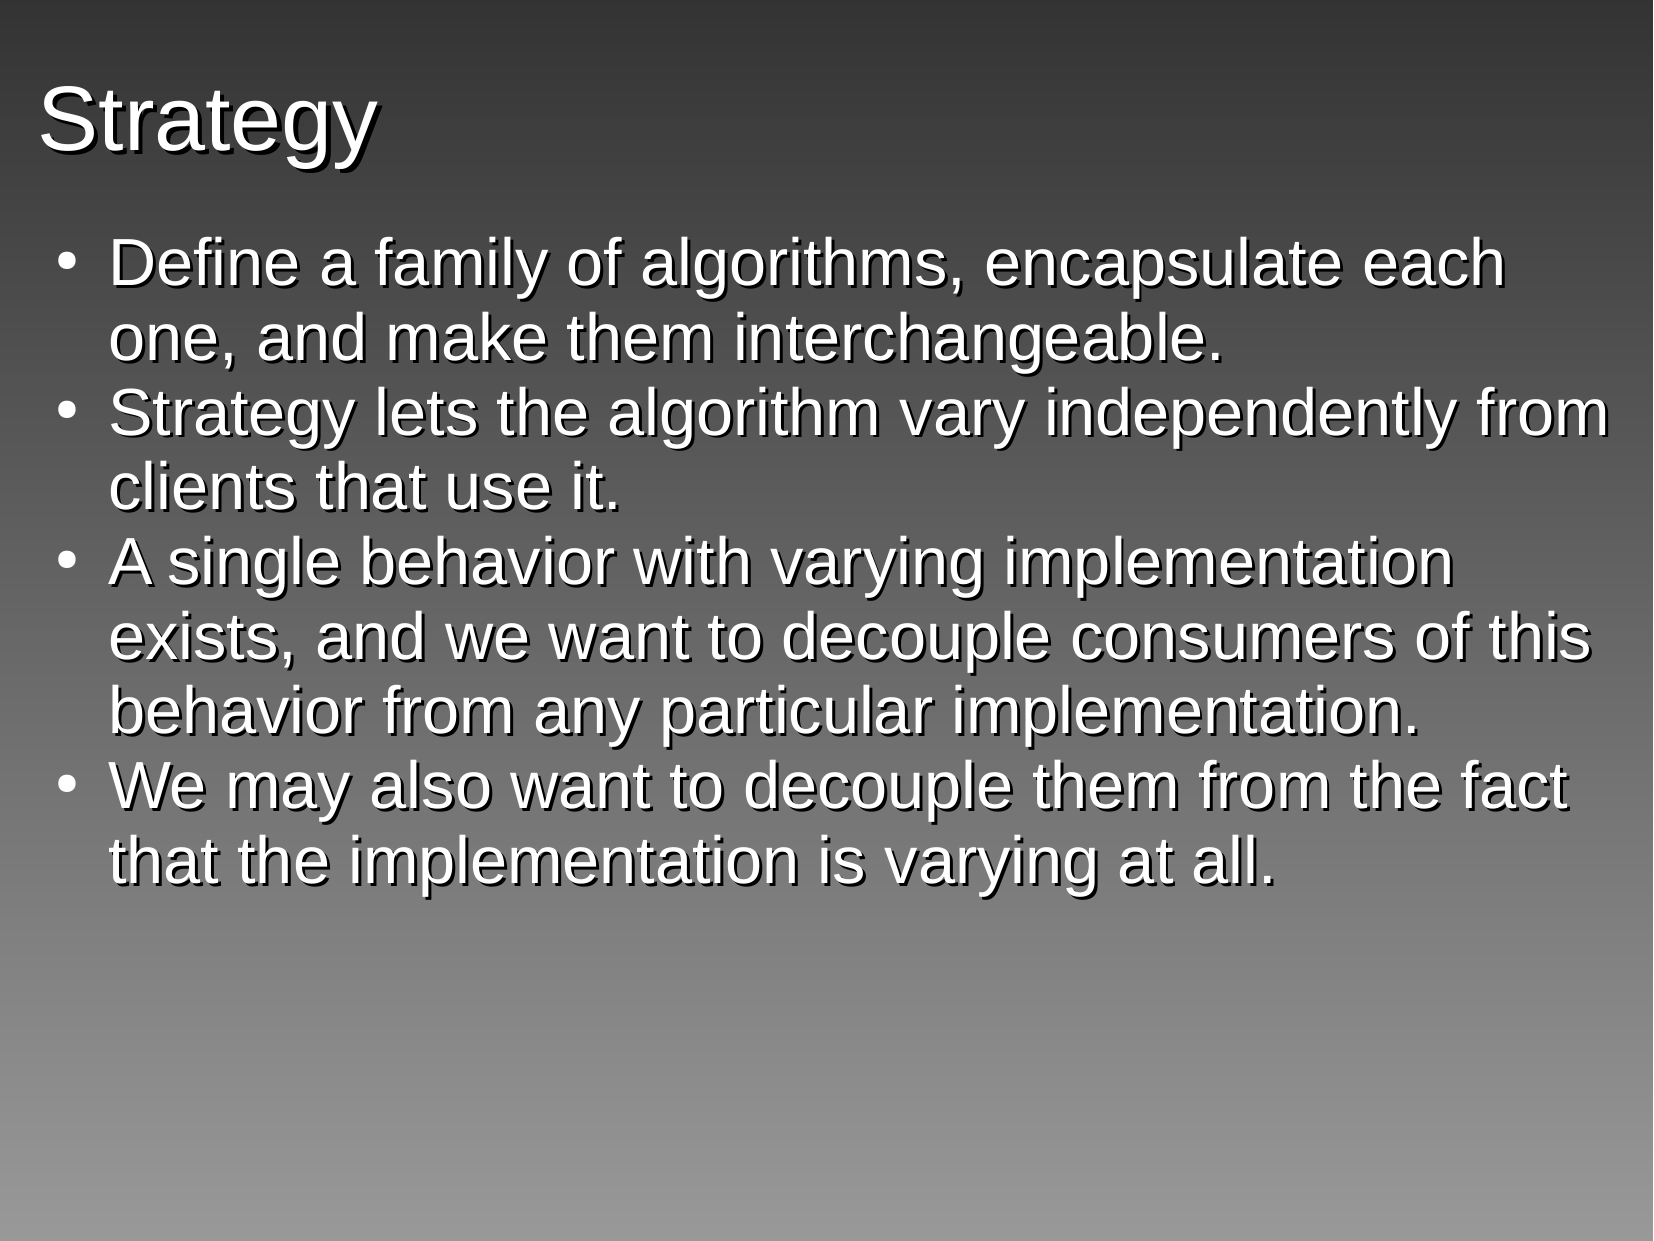

# Strategy
Define a family of algorithms, encapsulate each one, and make them interchangeable.
Strategy lets the algorithm vary independently from clients that use it.
A single behavior with varying implementation exists, and we want to decouple consumers of this behavior from any particular implementation.
We may also want to decouple them from the fact that the implementation is varying at all.